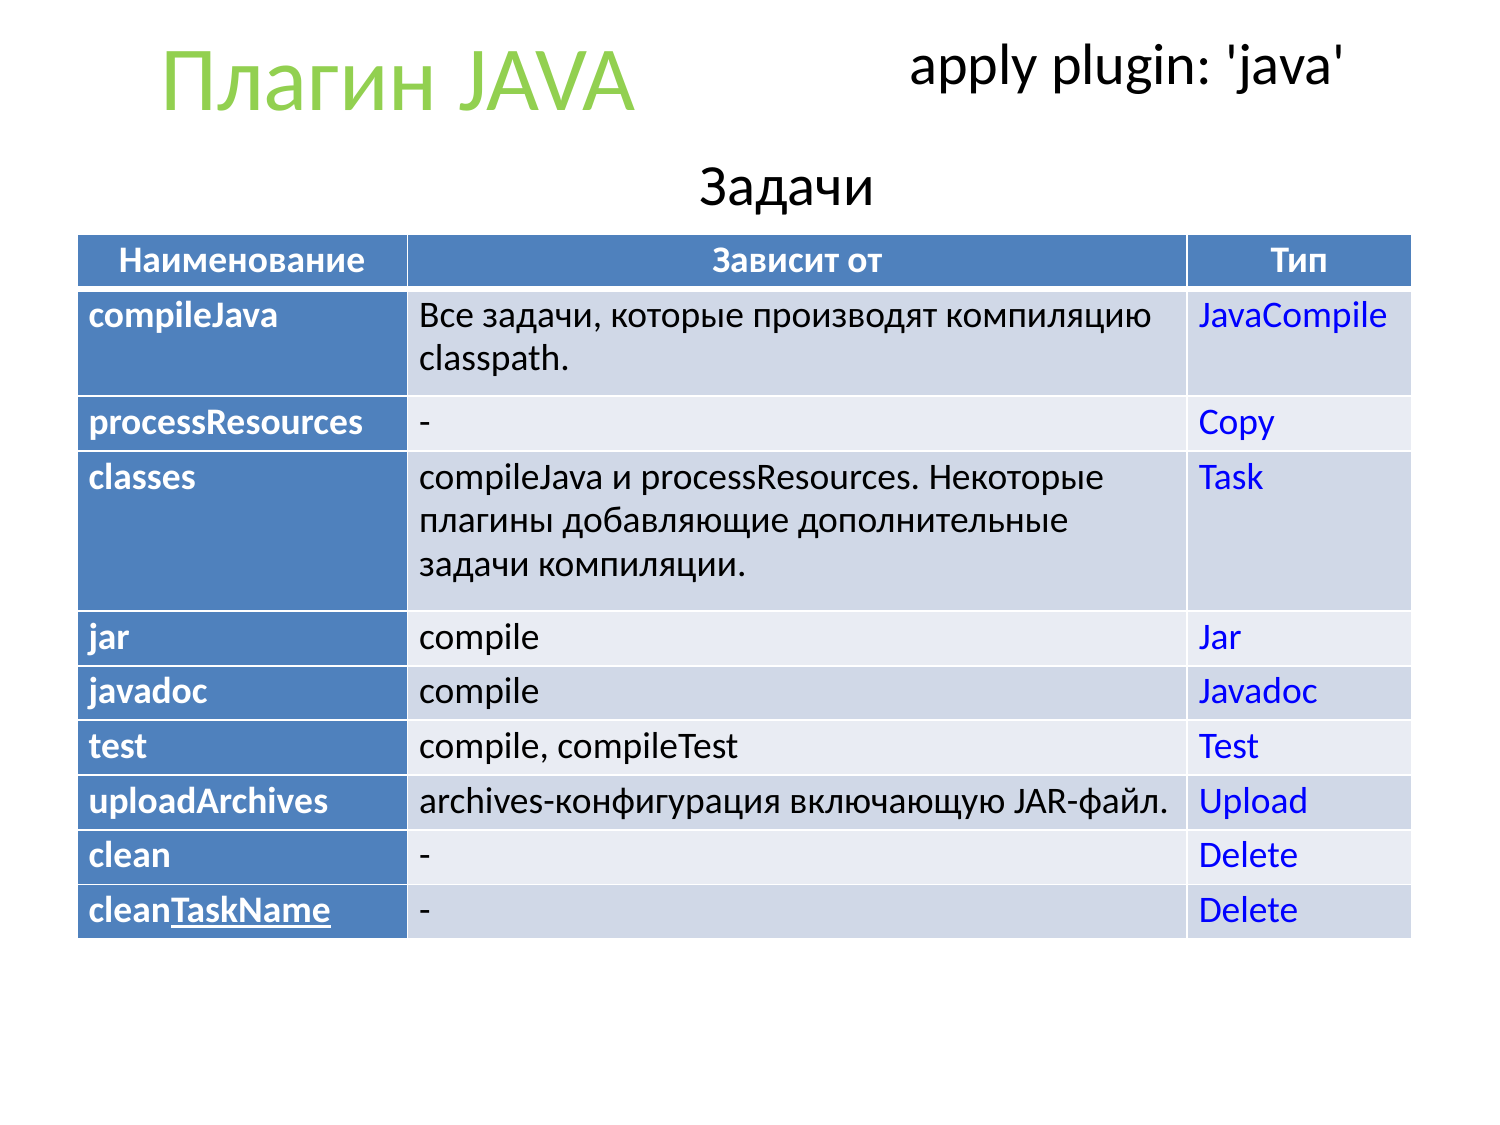

# Плагин JAVA
apply plugin: 'java'
Задачи
| Наименование | Зависит от | Тип |
| --- | --- | --- |
| compileJava | Все задачи, которые производят компиляцию classpath. | JavaCompile |
| processResources | - | Copy |
| classes | compileJava и processResources. Некоторые плагины добавляющие дополнительные задачи компиляции. | Task |
| jar | compile | Jar |
| javadoc | compile | Javadoc |
| test | compile, compileTest | Test |
| uploadArchives | archives-конфигурация включающую JAR-файл. | Upload |
| clean | - | Delete |
| cleanTaskName | - | Delete |